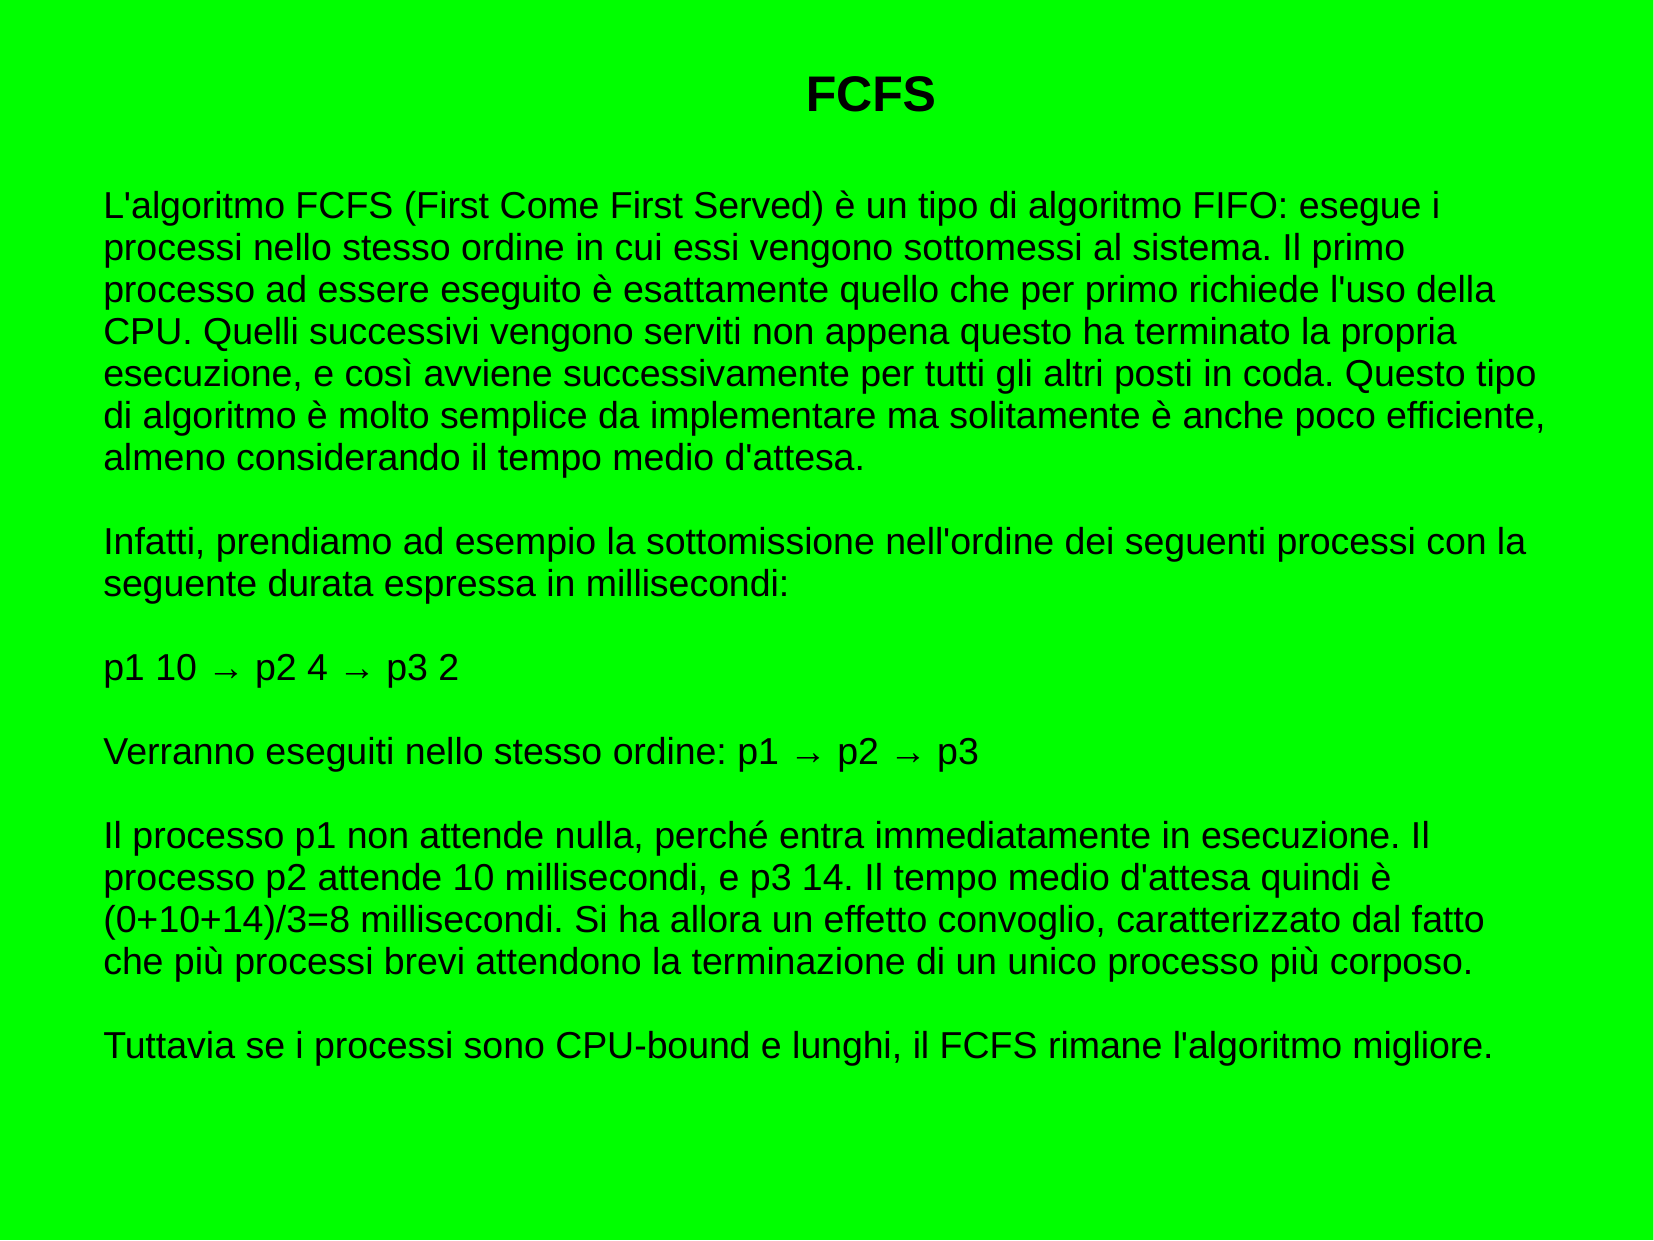

FCFS
L'algoritmo FCFS (First Come First Served) è un tipo di algoritmo FIFO: esegue i processi nello stesso ordine in cui essi vengono sottomessi al sistema. Il primo processo ad essere eseguito è esattamente quello che per primo richiede l'uso della CPU. Quelli successivi vengono serviti non appena questo ha terminato la propria esecuzione, e così avviene successivamente per tutti gli altri posti in coda. Questo tipo di algoritmo è molto semplice da implementare ma solitamente è anche poco efficiente, almeno considerando il tempo medio d'attesa.
Infatti, prendiamo ad esempio la sottomissione nell'ordine dei seguenti processi con la seguente durata espressa in millisecondi:
p1 10 → p2 4 → p3 2
Verranno eseguiti nello stesso ordine: p1 → p2 → p3
Il processo p1 non attende nulla, perché entra immediatamente in esecuzione. Il processo p2 attende 10 millisecondi, e p3 14. Il tempo medio d'attesa quindi è (0+10+14)/3=8 millisecondi. Si ha allora un effetto convoglio, caratterizzato dal fatto che più processi brevi attendono la terminazione di un unico processo più corposo.
Tuttavia se i processi sono CPU-bound e lunghi, il FCFS rimane l'algoritmo migliore.